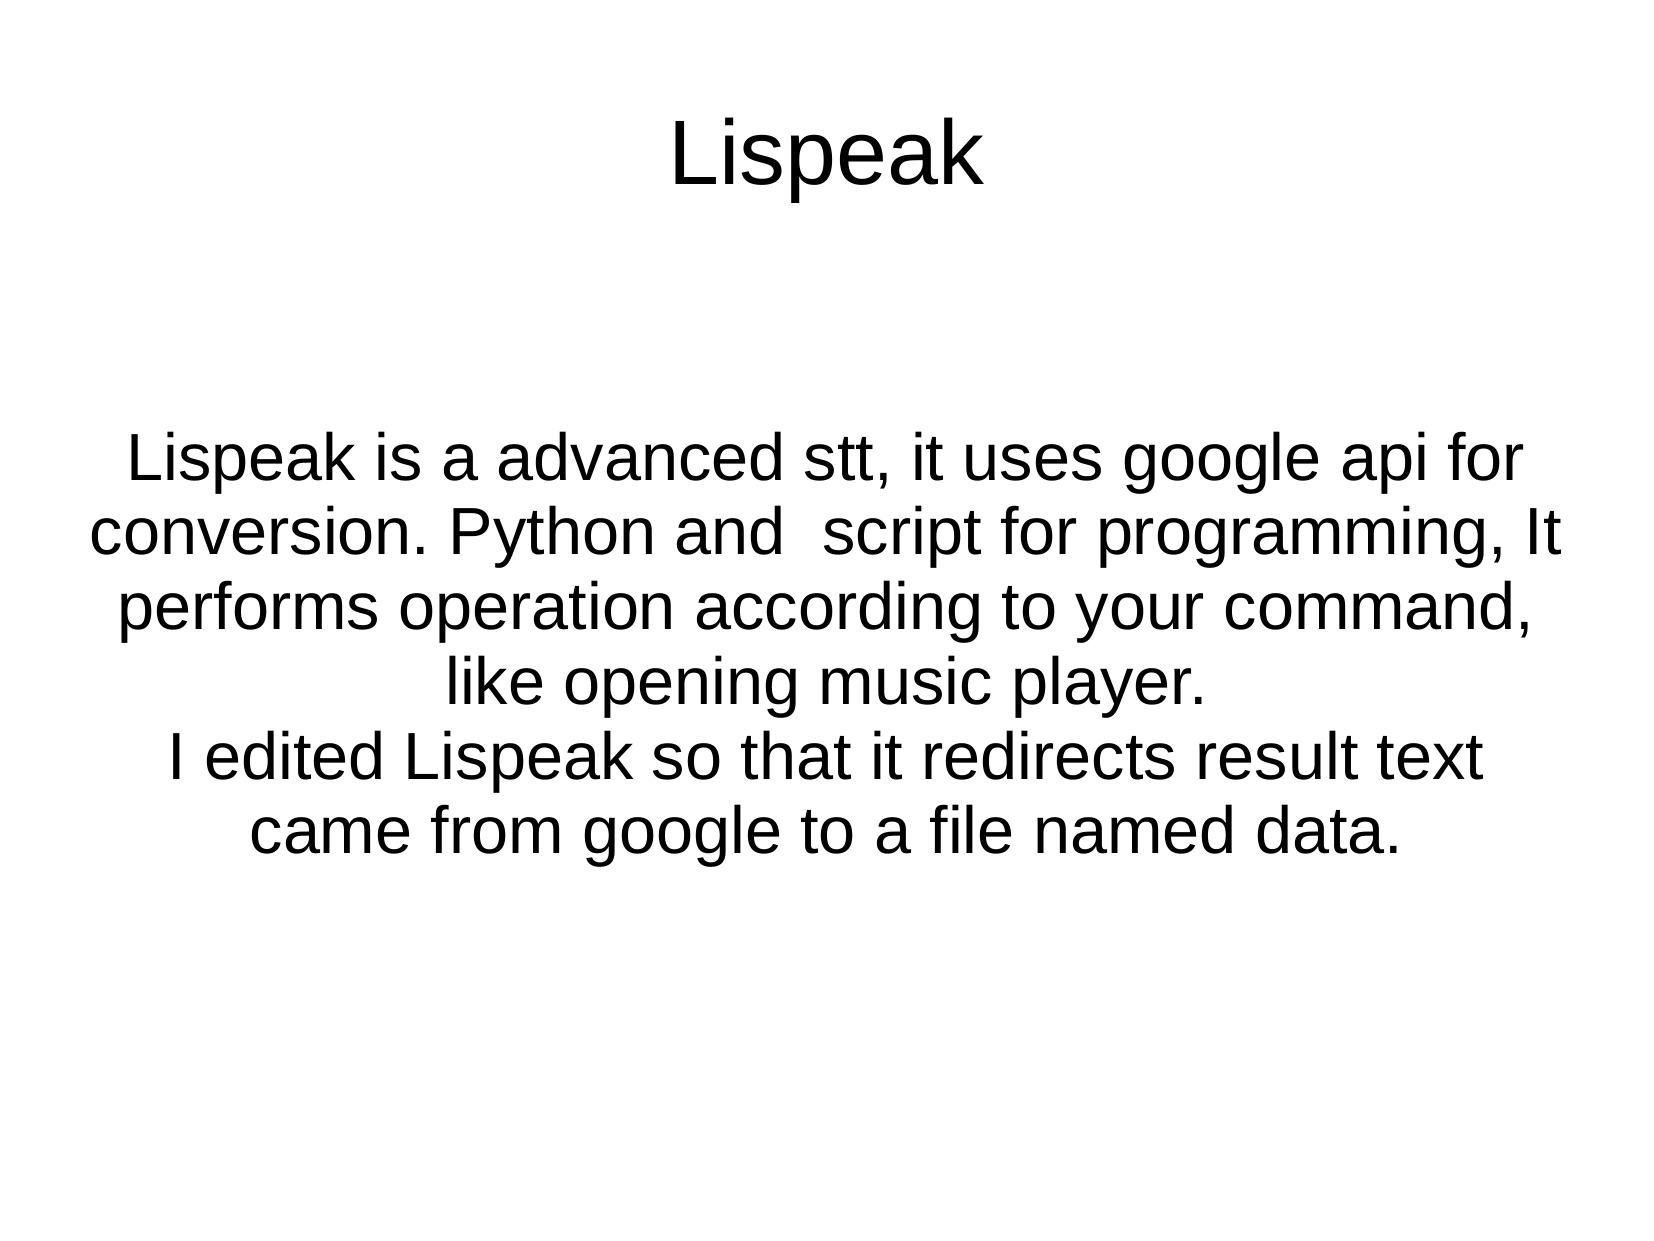

# Lispeak
Lispeak is a advanced stt, it uses google api for conversion. Python and script for programming, It performs operation according to your command, like opening music player.
I edited Lispeak so that it redirects result text came from google to a file named data.